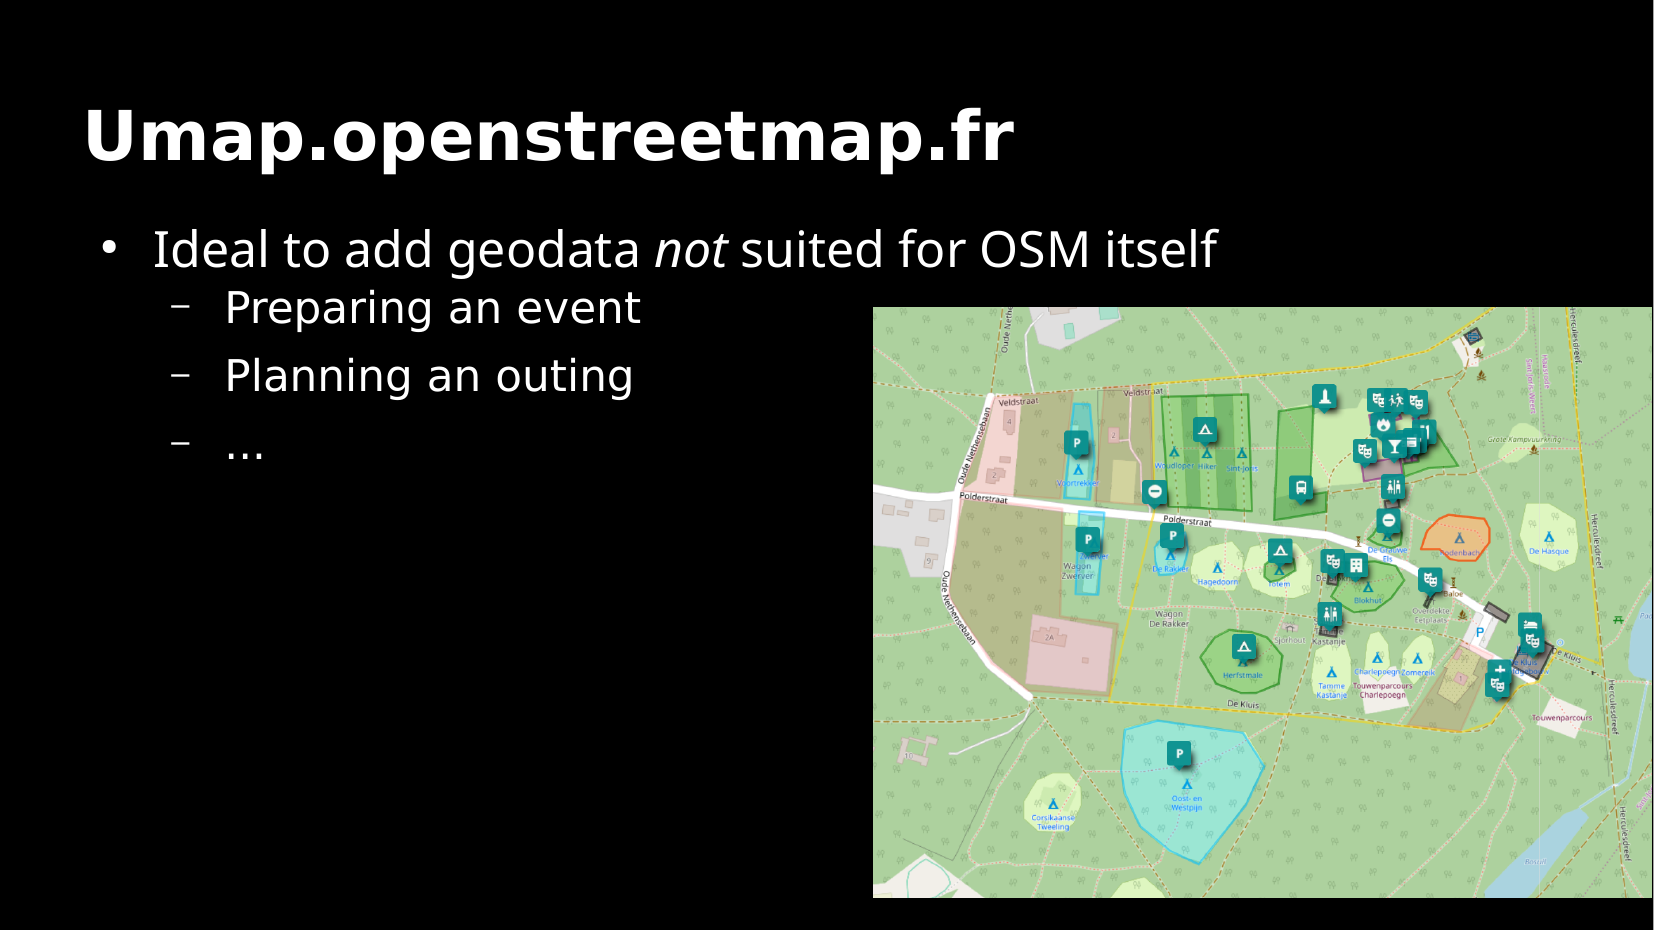

# Umap.openstreetmap.fr
Ideal to add geodata not suited for OSM itself
Preparing an event
Planning an outing
...